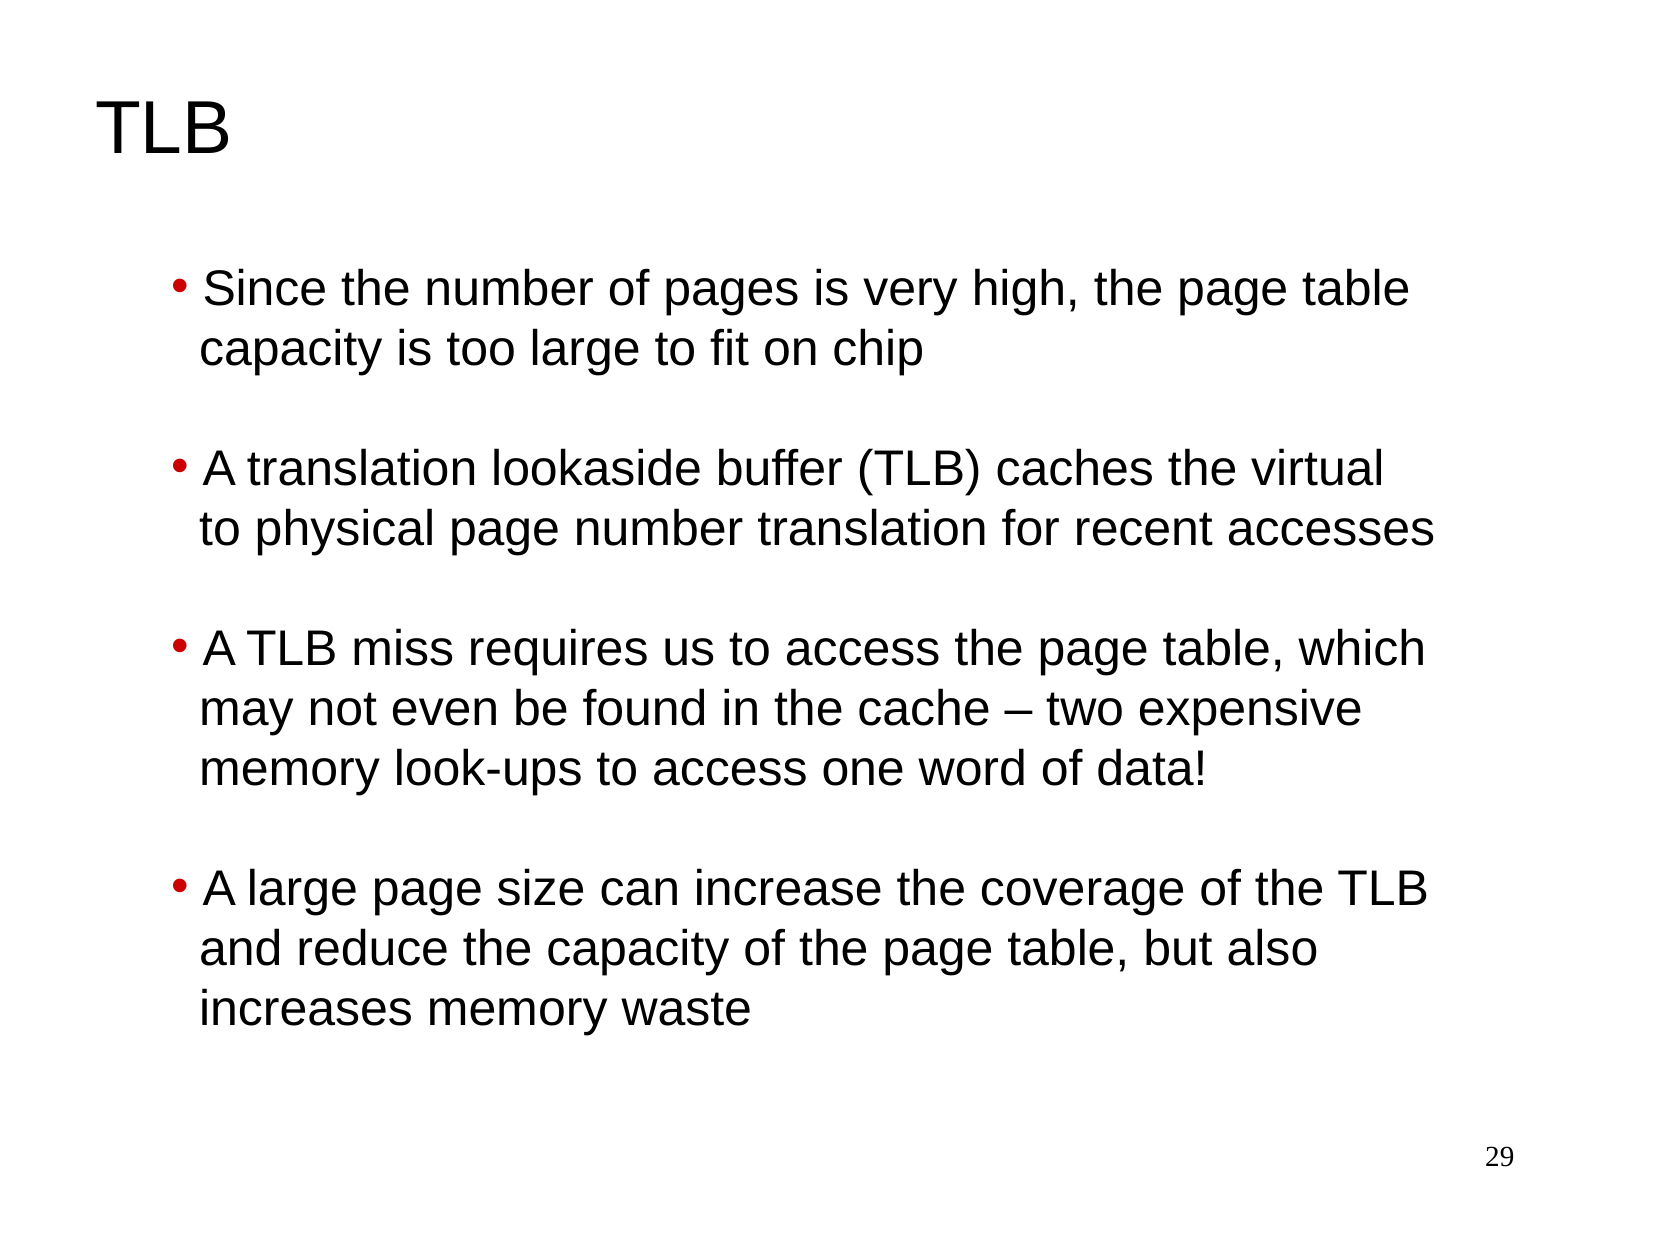

TLB
 Since the number of pages is very high, the page table
 capacity is too large to fit on chip
 A translation lookaside buffer (TLB) caches the virtual
 to physical page number translation for recent accesses
 A TLB miss requires us to access the page table, which
 may not even be found in the cache – two expensive
 memory look-ups to access one word of data!
 A large page size can increase the coverage of the TLB
 and reduce the capacity of the page table, but also
 increases memory waste